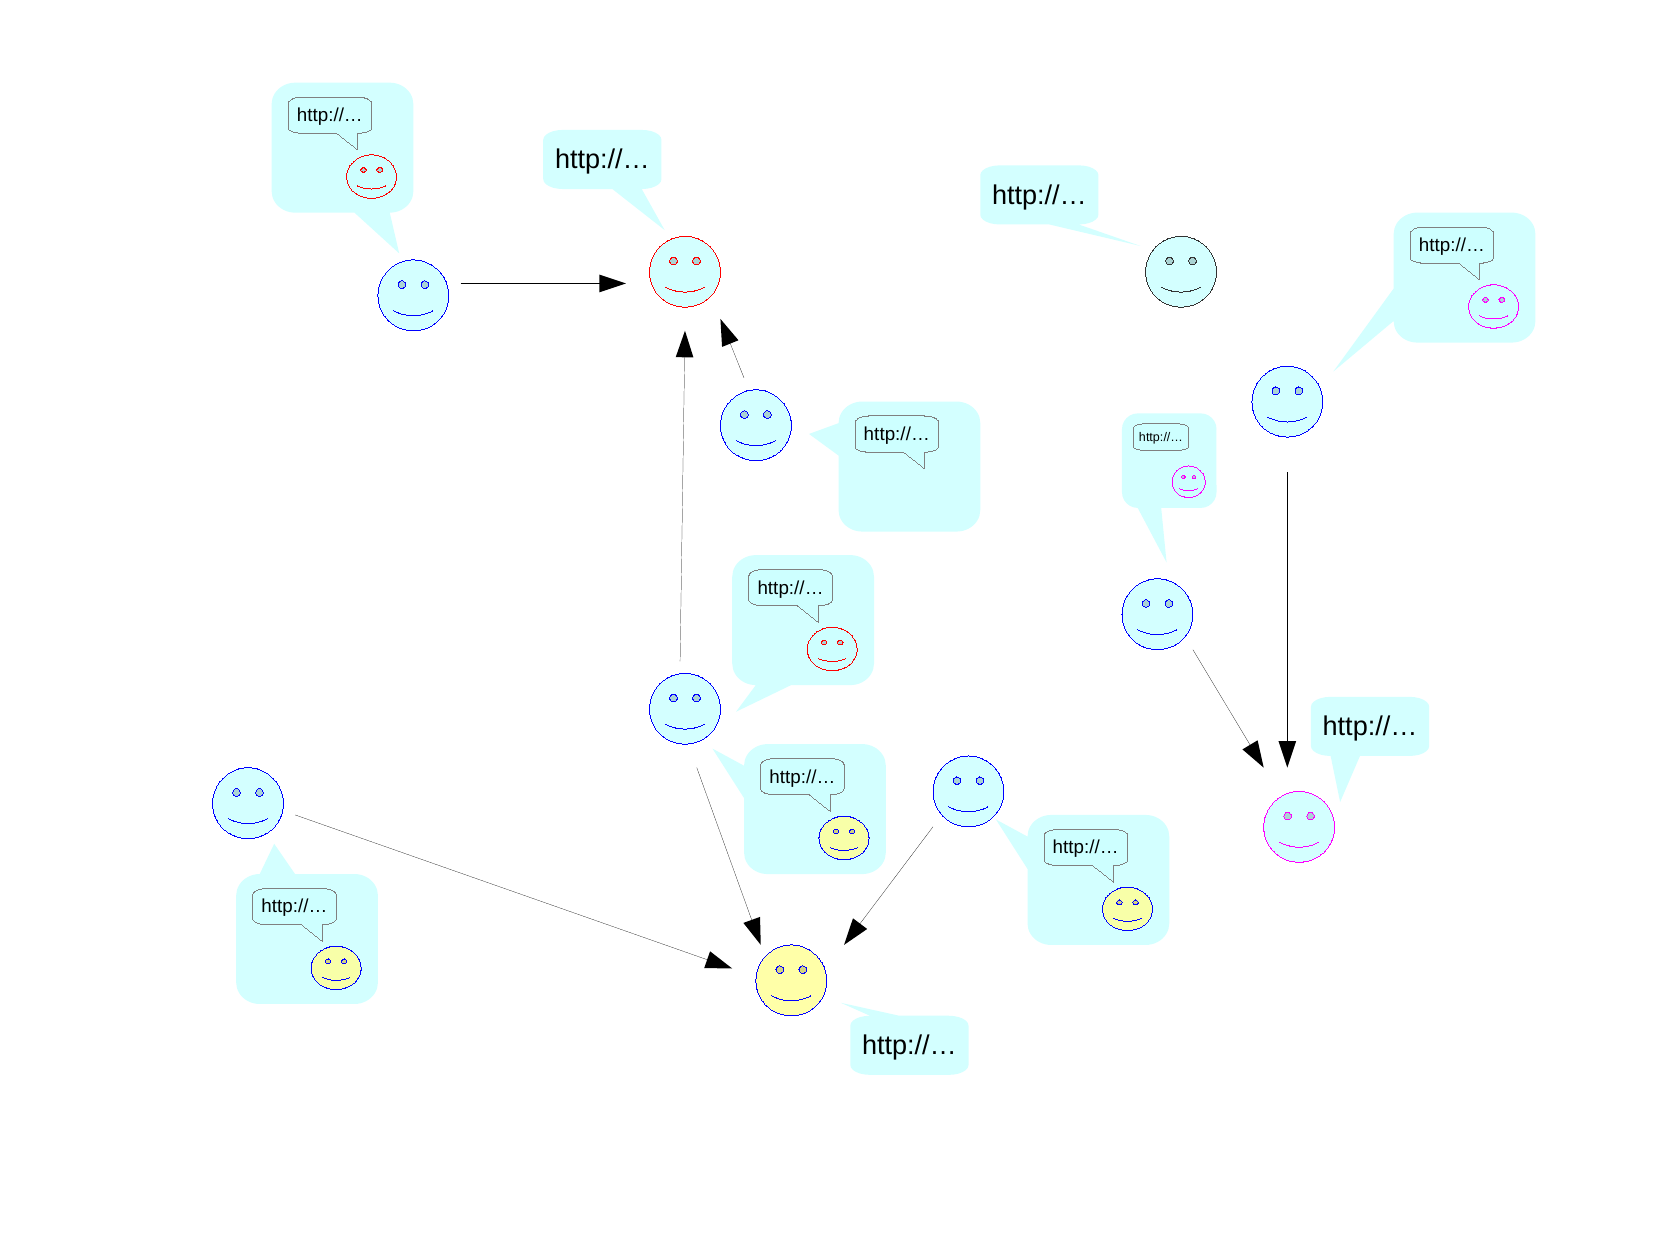

http://…
http://…
http://…
http://…
http://…
http://…
http://…
http://…
http://…
http://…
http://…
http://…